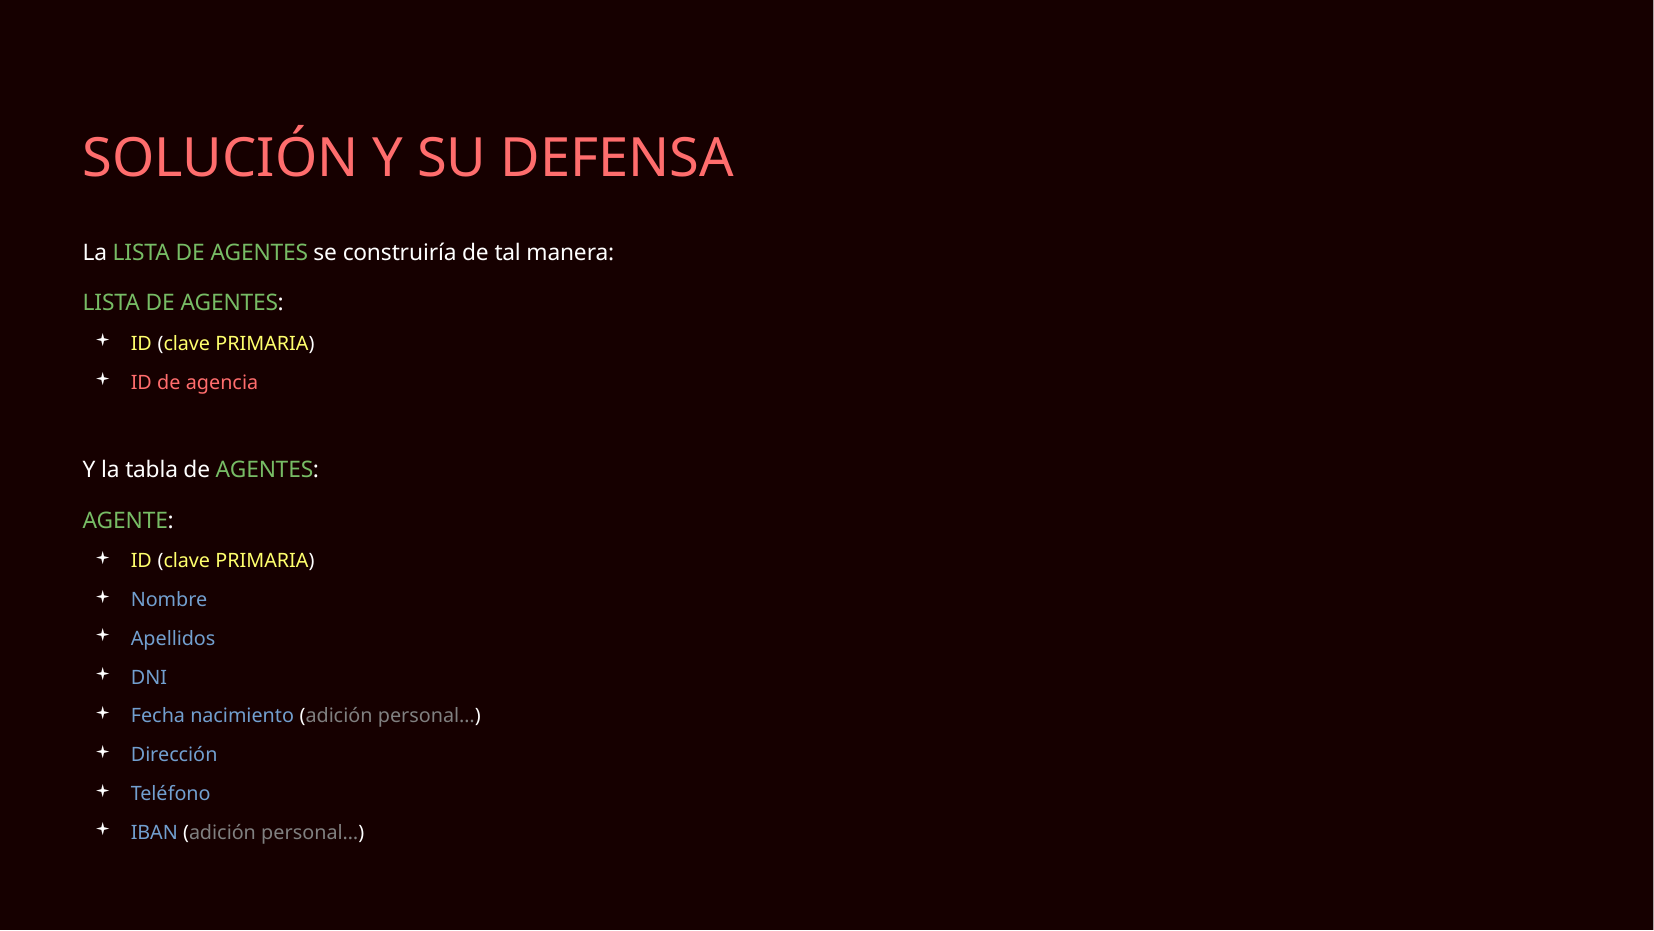

# SOLUCIÓN Y SU DEFENSA
La LISTA DE AGENTES se construiría de tal manera:
LISTA DE AGENTES:
ID (clave PRIMARIA)
ID de agencia
Y la tabla de AGENTES:
AGENTE:
ID (clave PRIMARIA)
Nombre
Apellidos
DNI
Fecha nacimiento (adición personal…)
Dirección
Teléfono
IBAN (adición personal…)